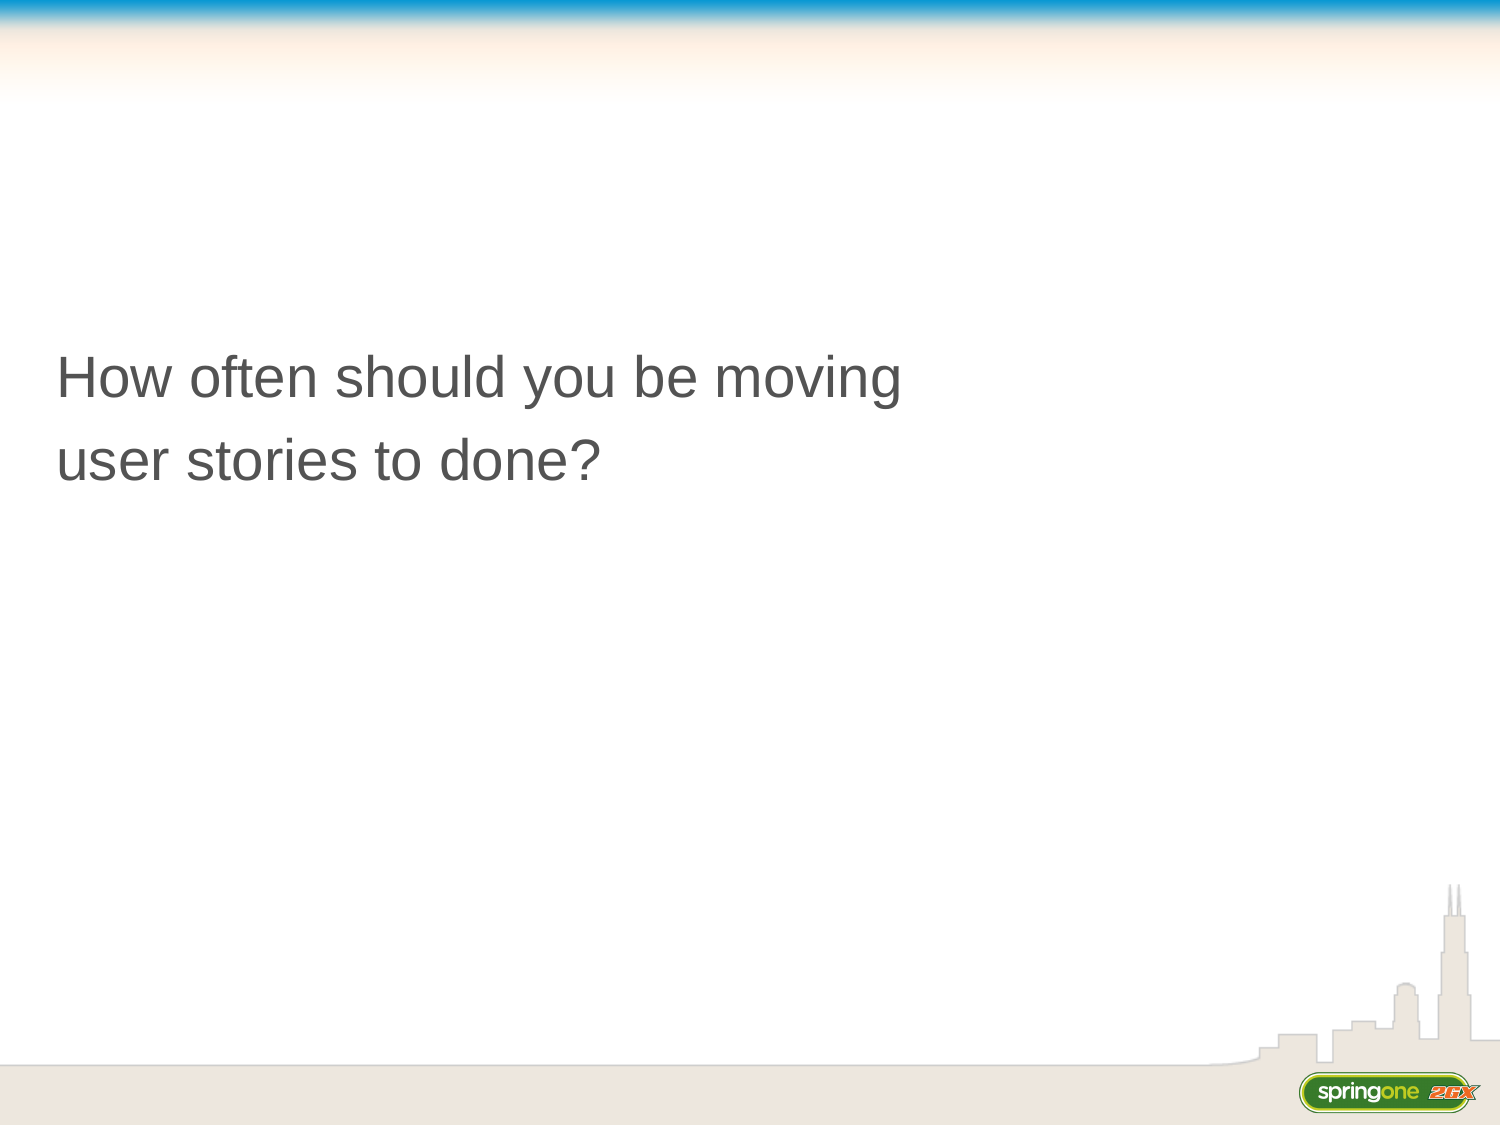

How often should you be moving
user stories to done?